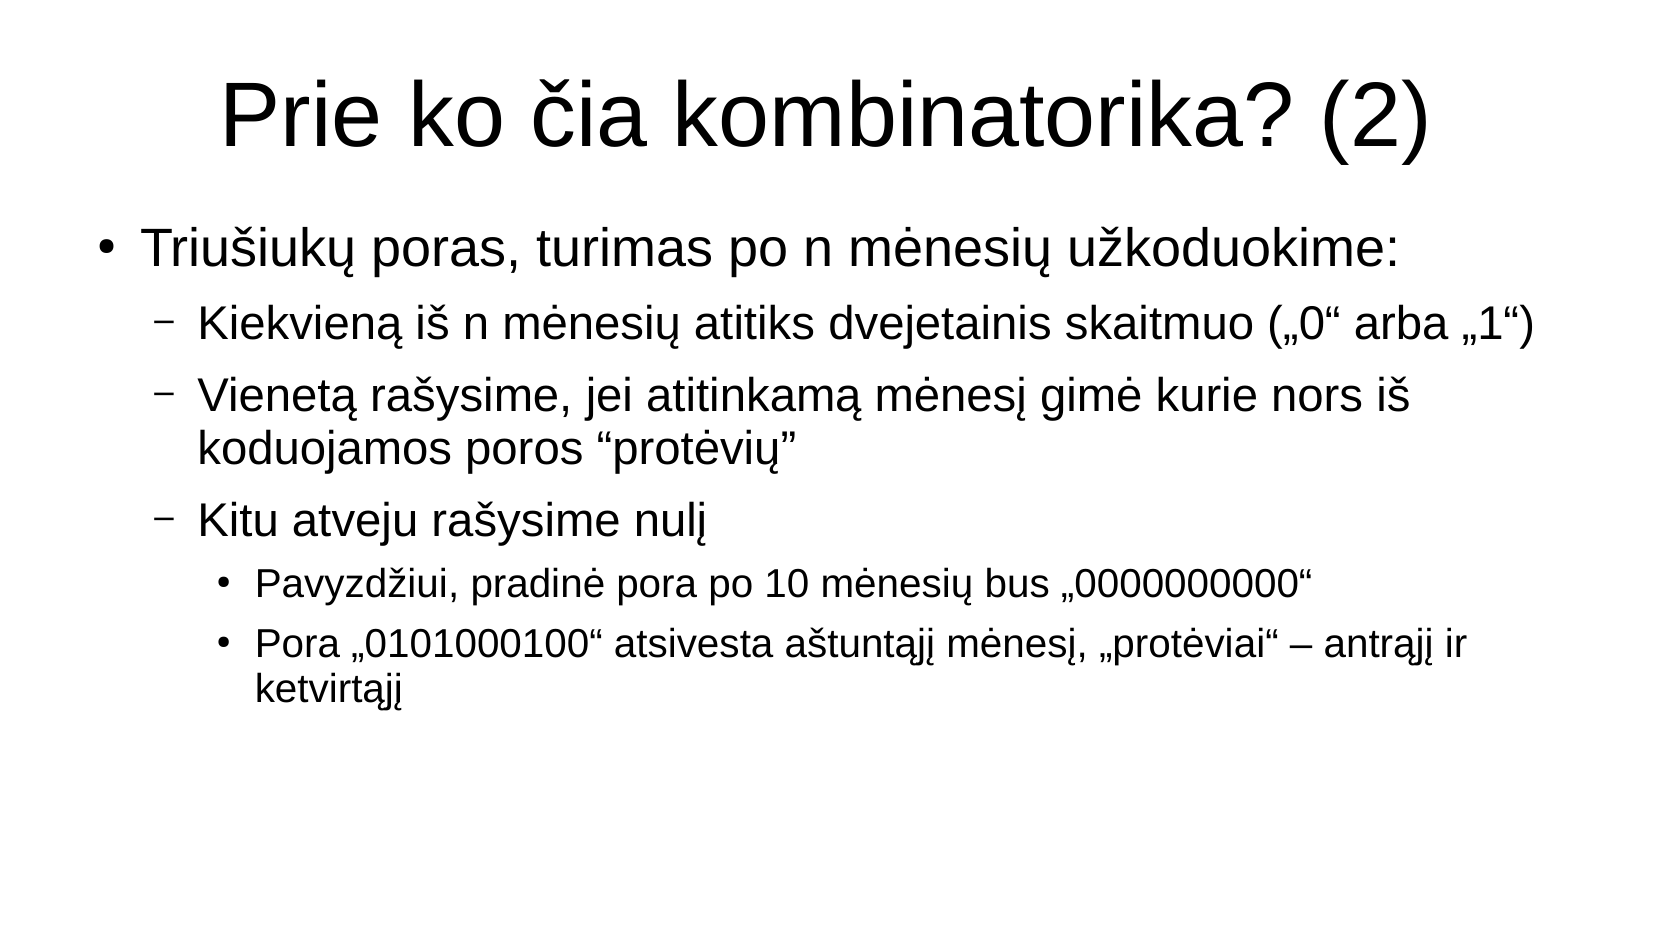

# Prie ko čia kombinatorika? (2)
Triušiukų poras, turimas po n mėnesių užkoduokime:
Kiekvieną iš n mėnesių atitiks dvejetainis skaitmuo („0“ arba „1“)
Vienetą rašysime, jei atitinkamą mėnesį gimė kurie nors iš koduojamos poros “protėvių”
Kitu atveju rašysime nulį
Pavyzdžiui, pradinė pora po 10 mėnesių bus „0000000000“
Pora „0101000100“ atsivesta aštuntąjį mėnesį, „protėviai“ – antrąjį ir ketvirtąjį